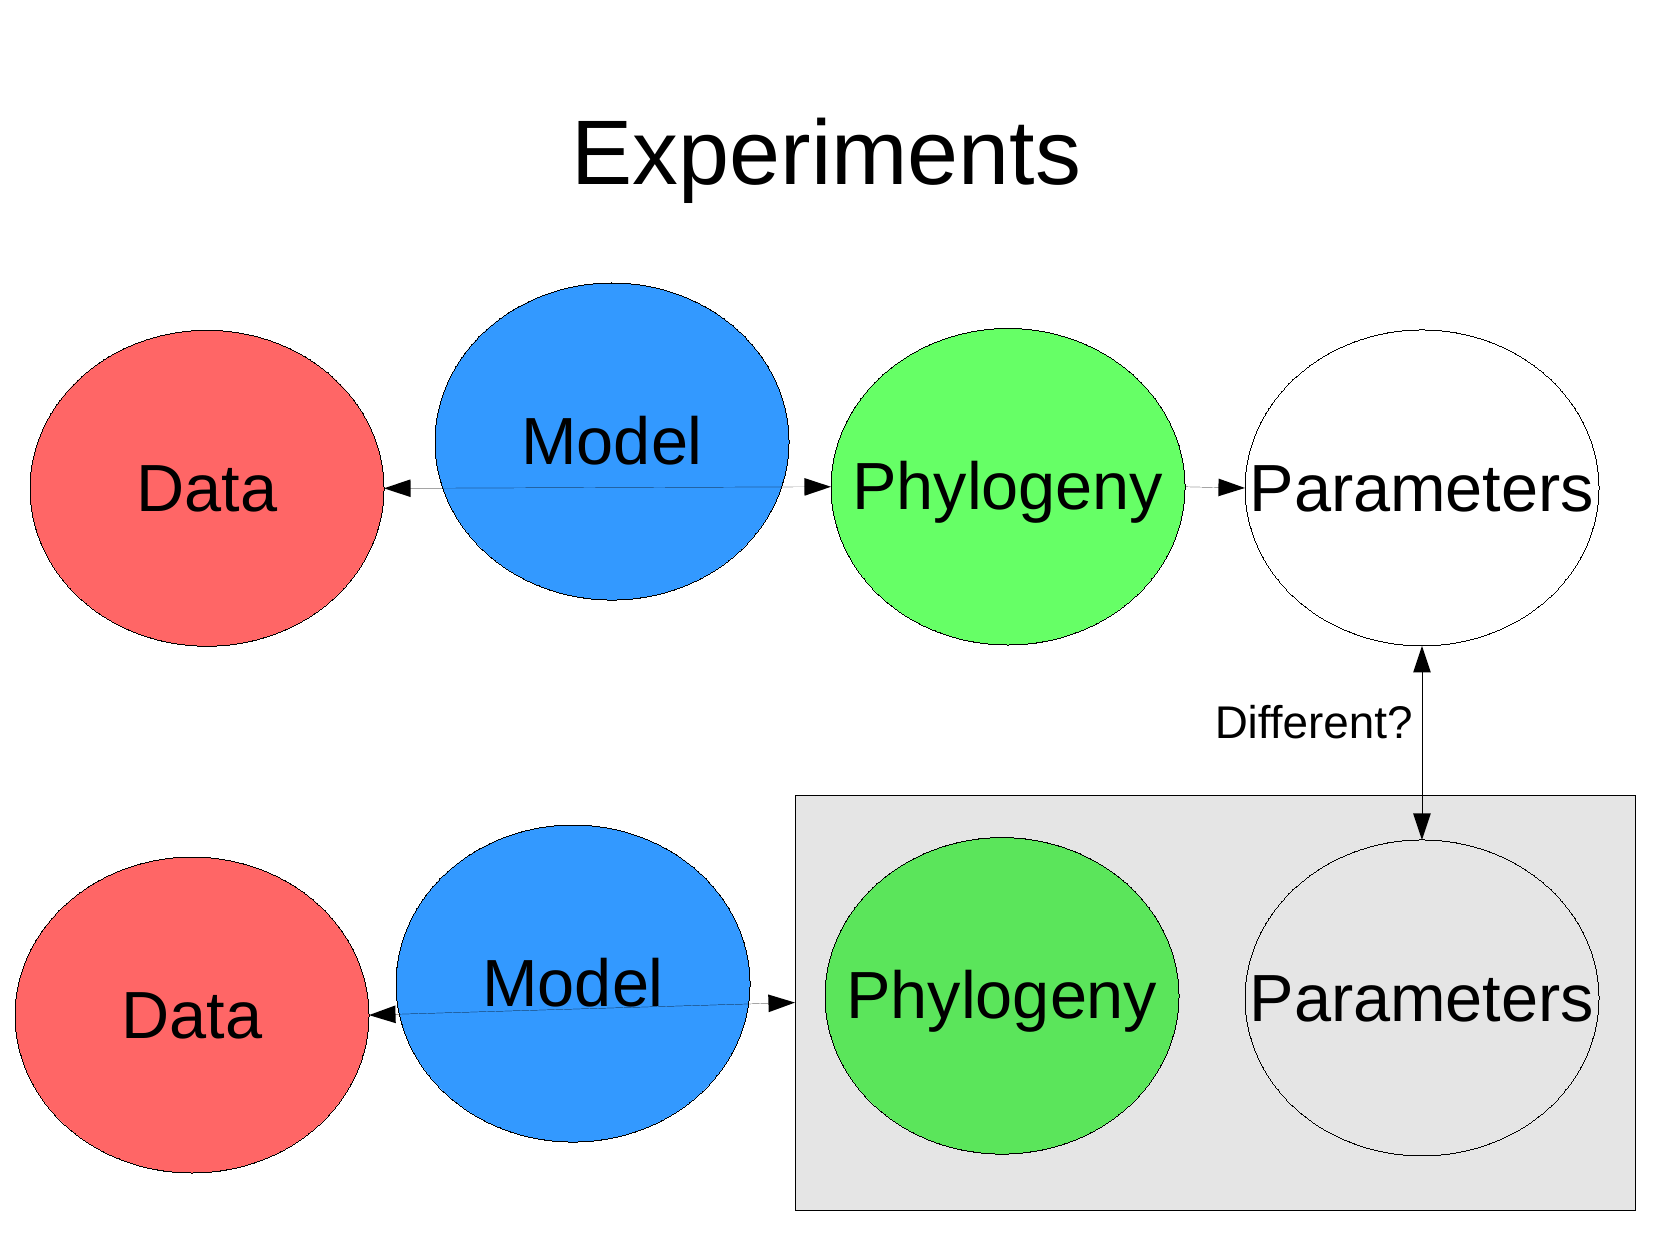

# Experiments
Model
Phylogeny
Parameters
Data
Different?
Model
Phylogeny
Parameters
Data